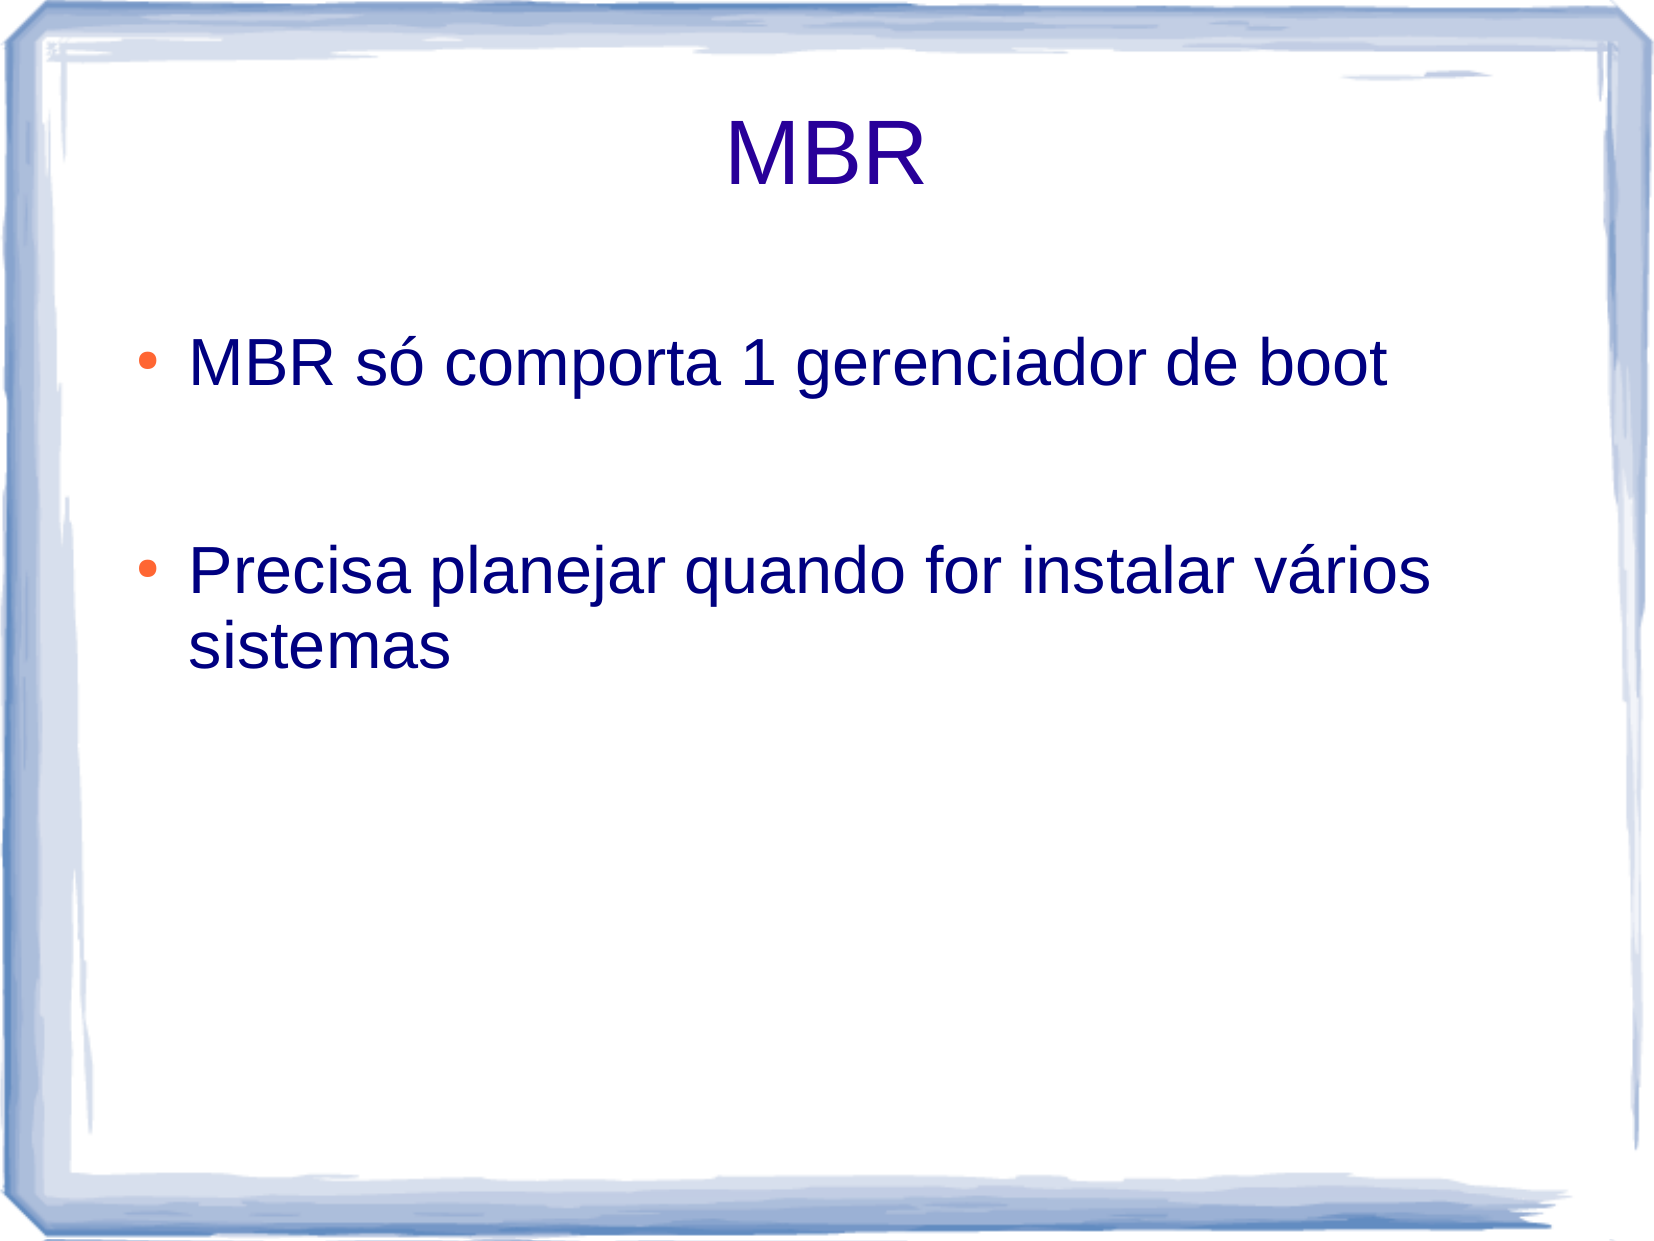

# MBR
MBR só comporta 1 gerenciador de boot
Precisa planejar quando for instalar vários sistemas